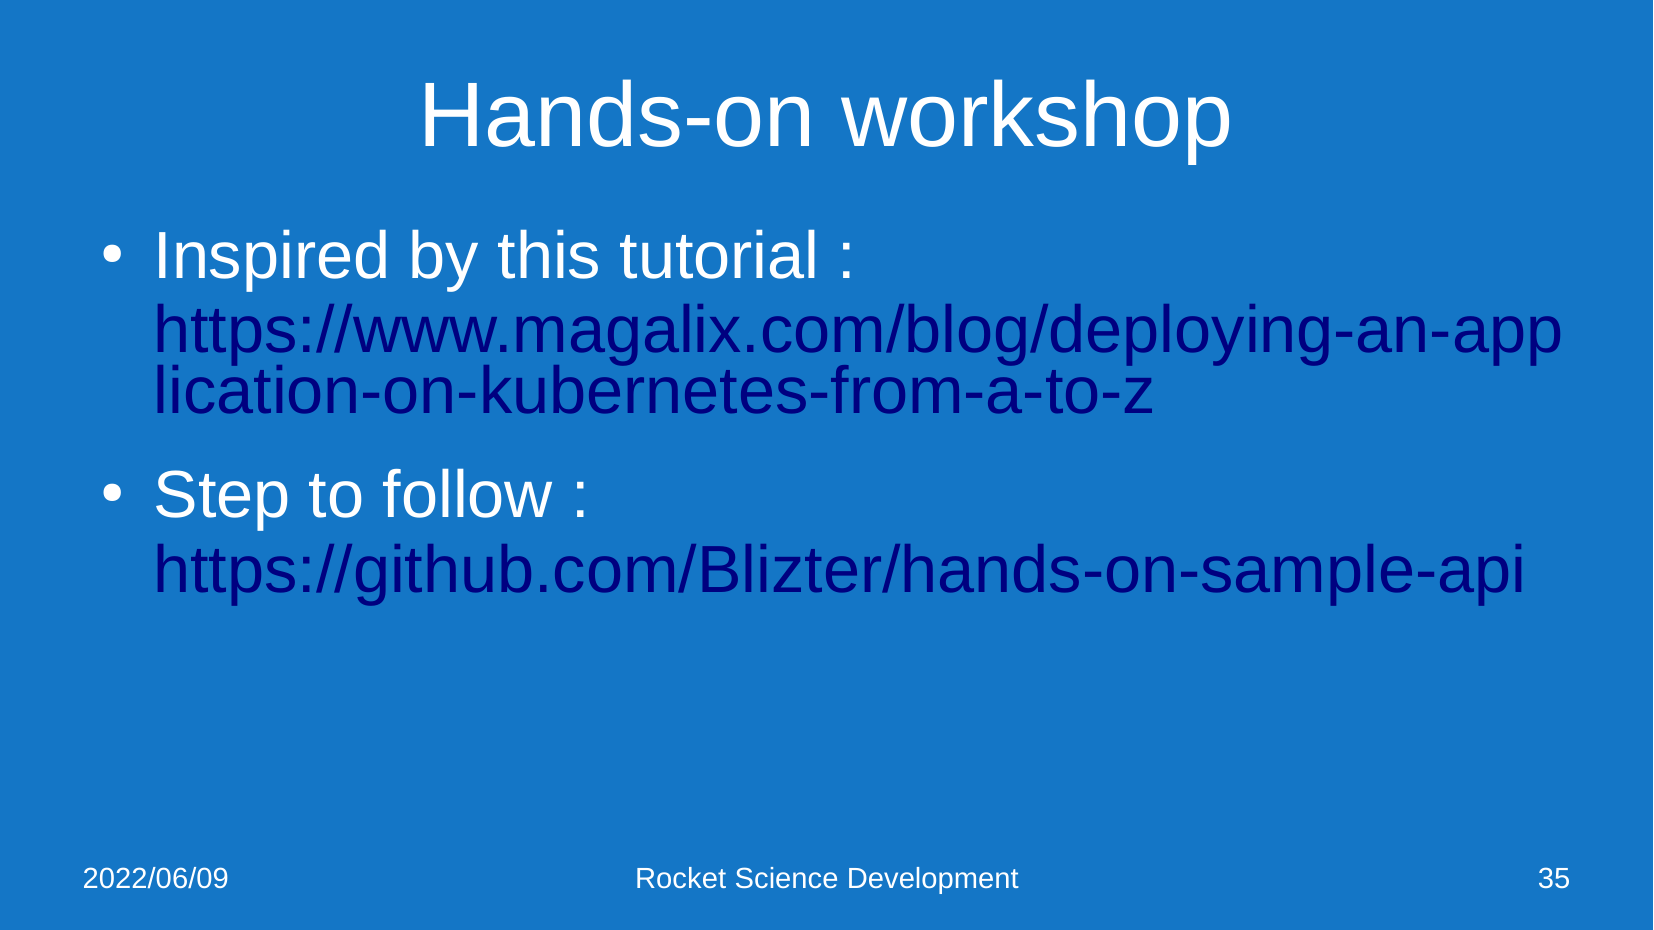

# Hands-on workshop
Inspired by this tutorial : https://www.magalix.com/blog/deploying-an-application-on-kubernetes-from-a-to-z
Step to follow : https://github.com/Blizter/hands-on-sample-api
2022/06/09
Rocket Science Development
35